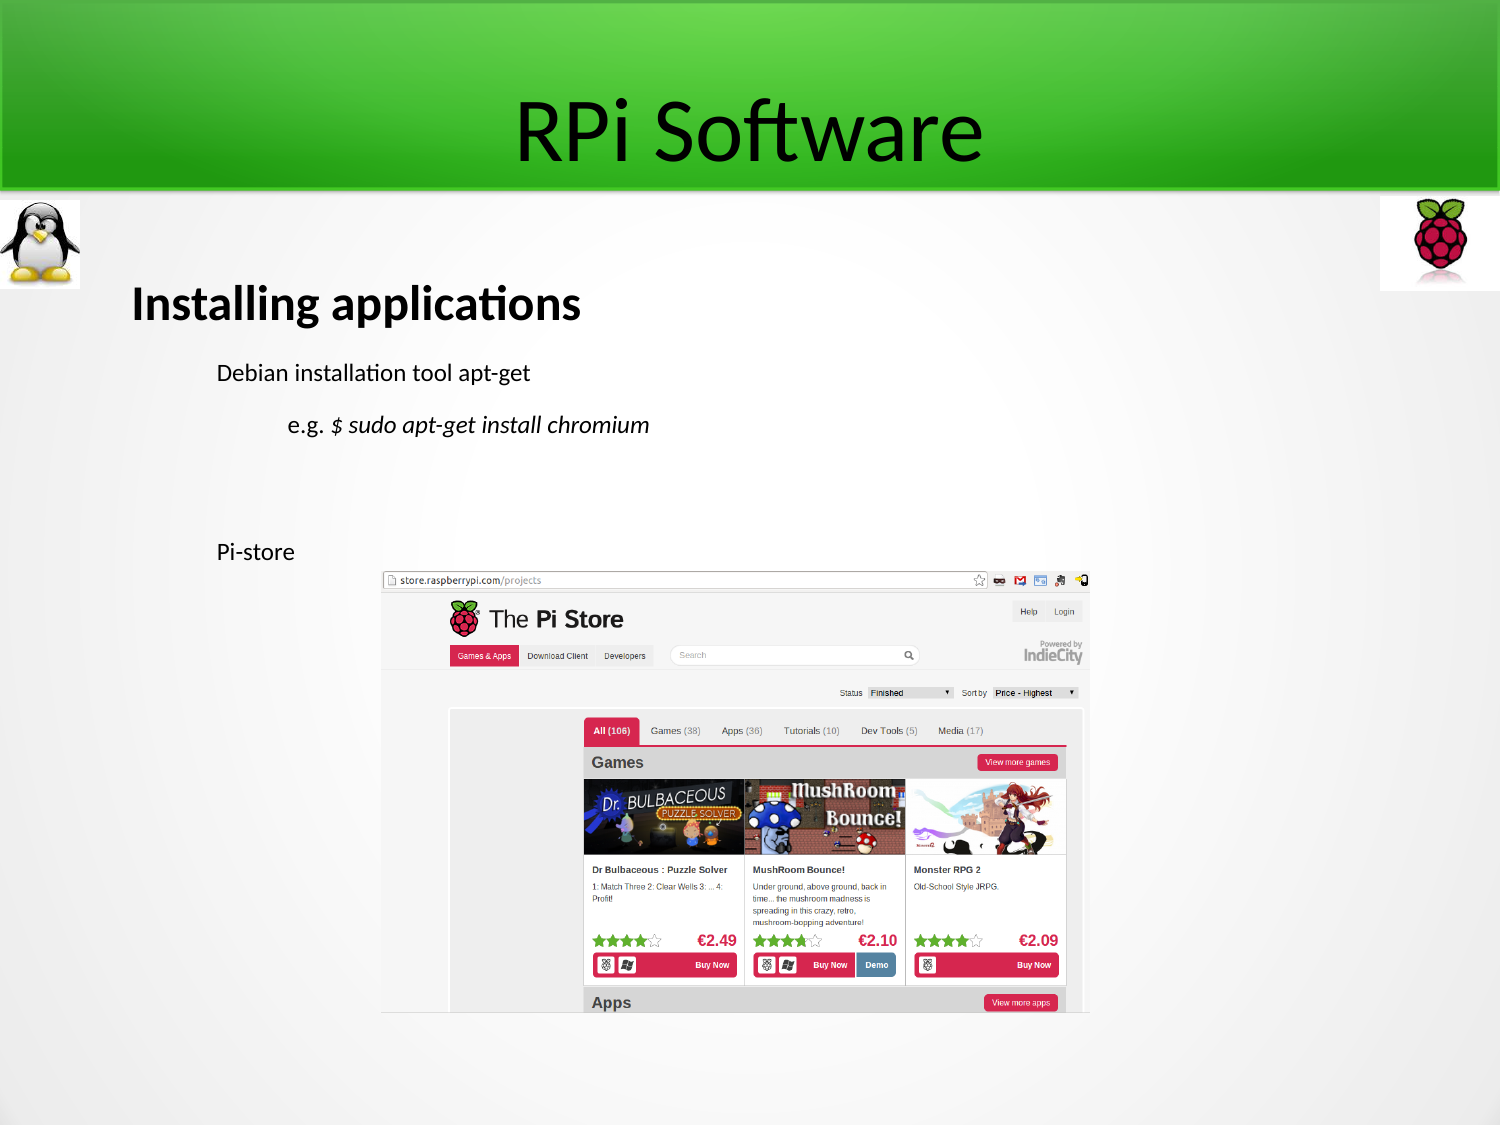

# RPi Software
Installing applications
Debian installation tool apt-get
e.g. $ sudo apt-get install chromium
Pi-store